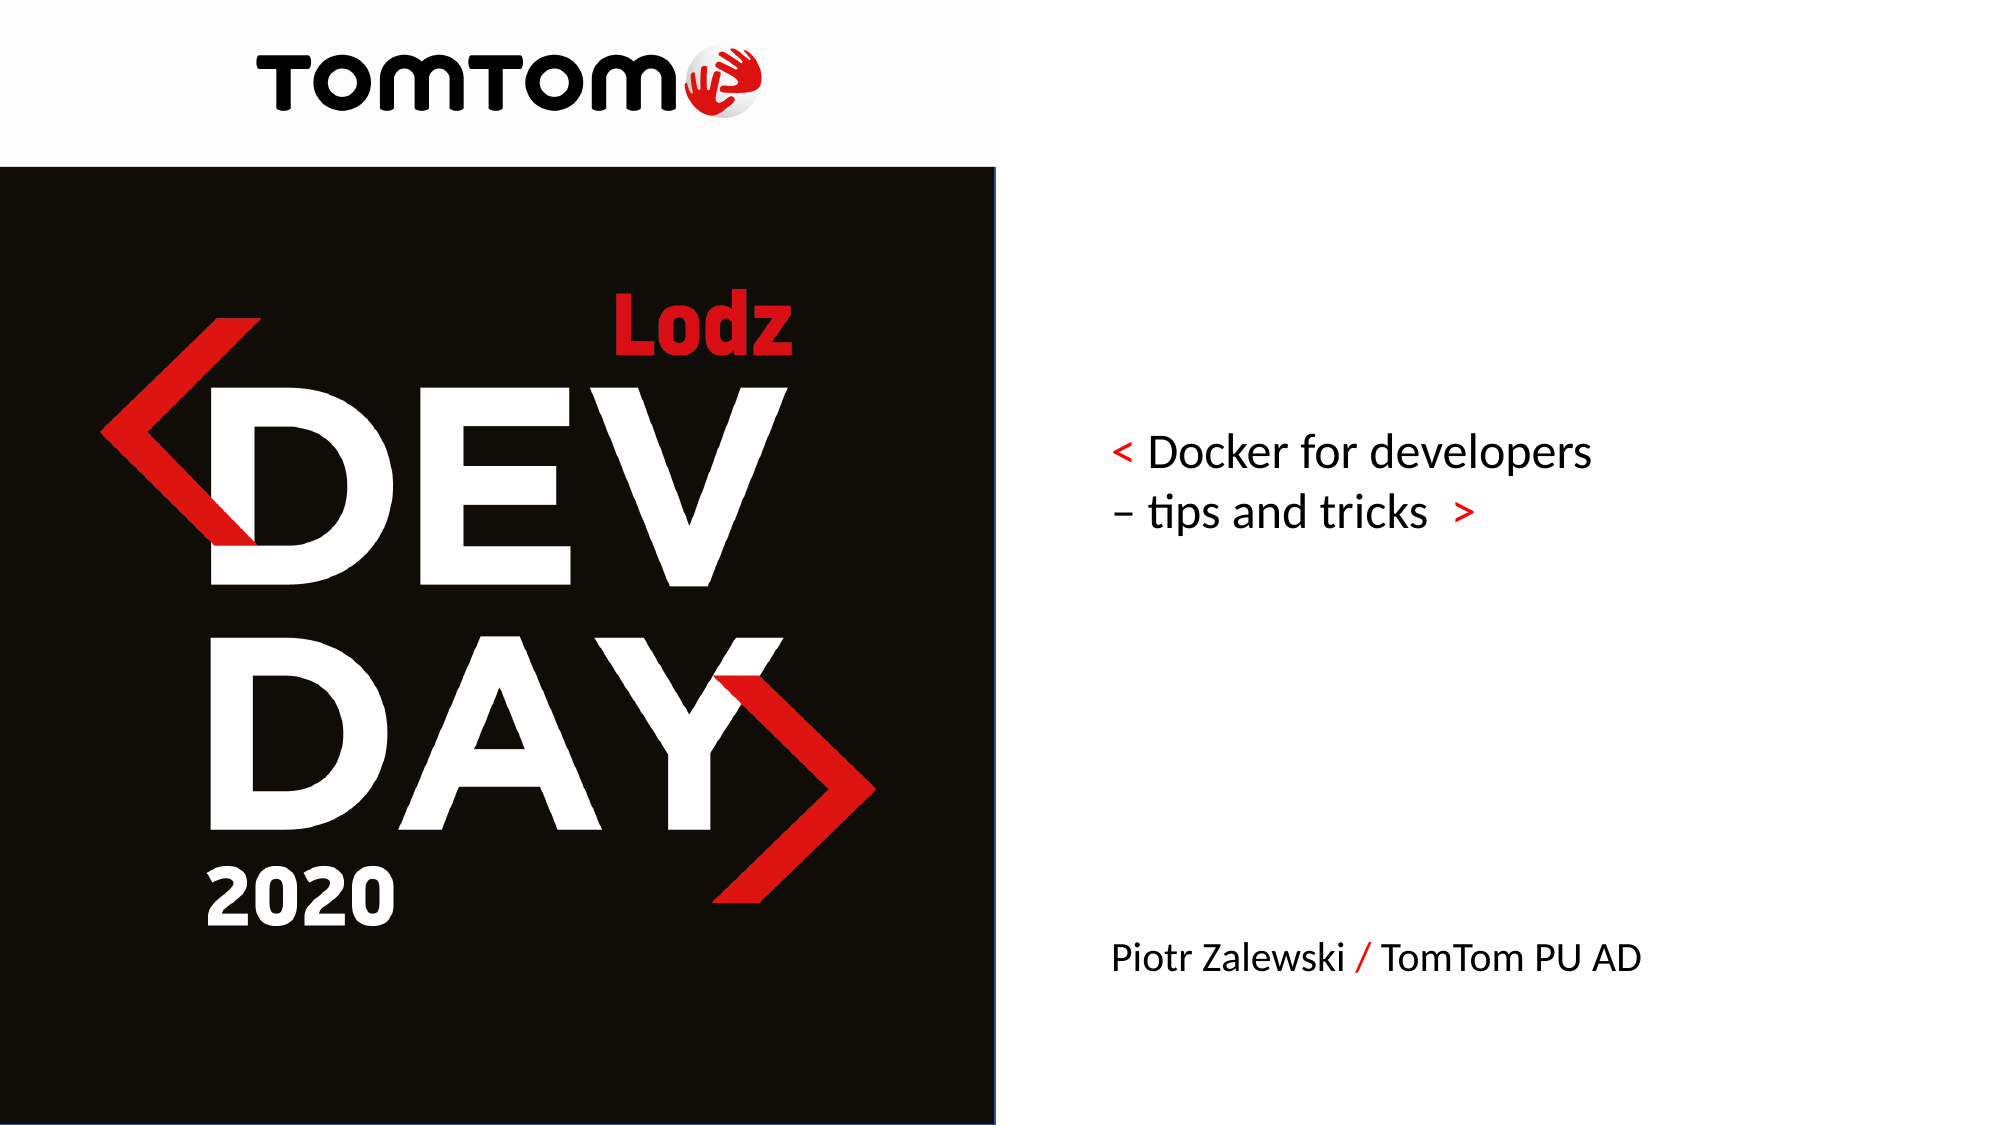

< Docker for developers
– tips and tricks >
Piotr Zalewski / TomTom PU AD